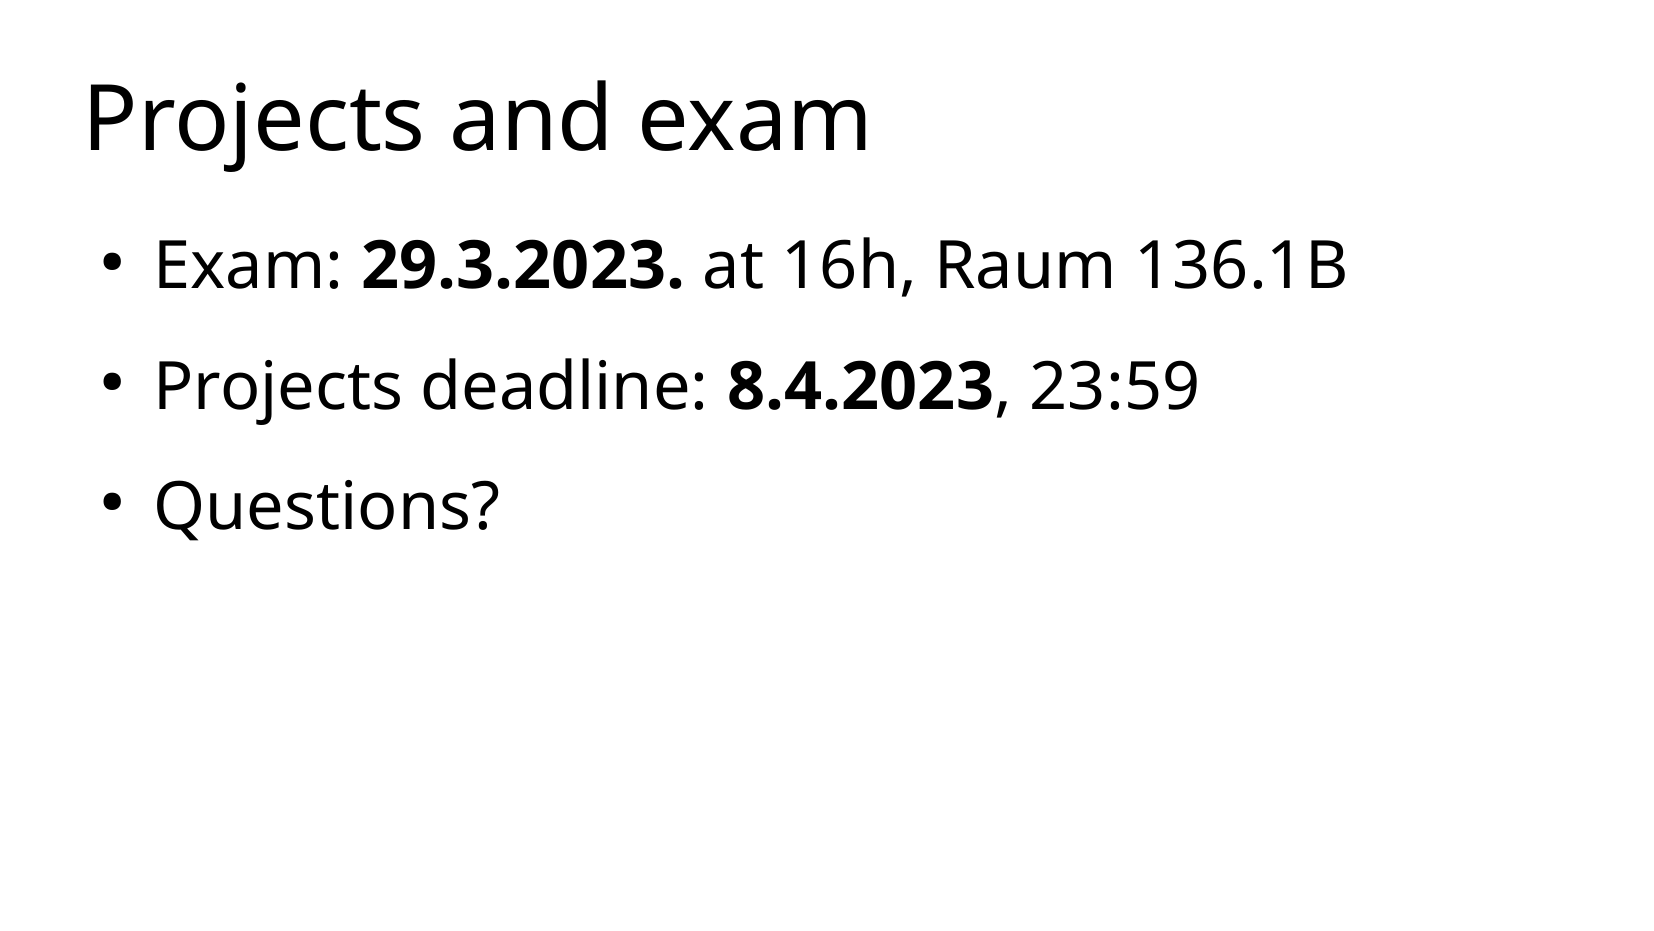

# Projects and exam
Exam: 29.3.2023. at 16h, Raum 136.1B
Projects deadline: 8.4.2023, 23:59
Questions?